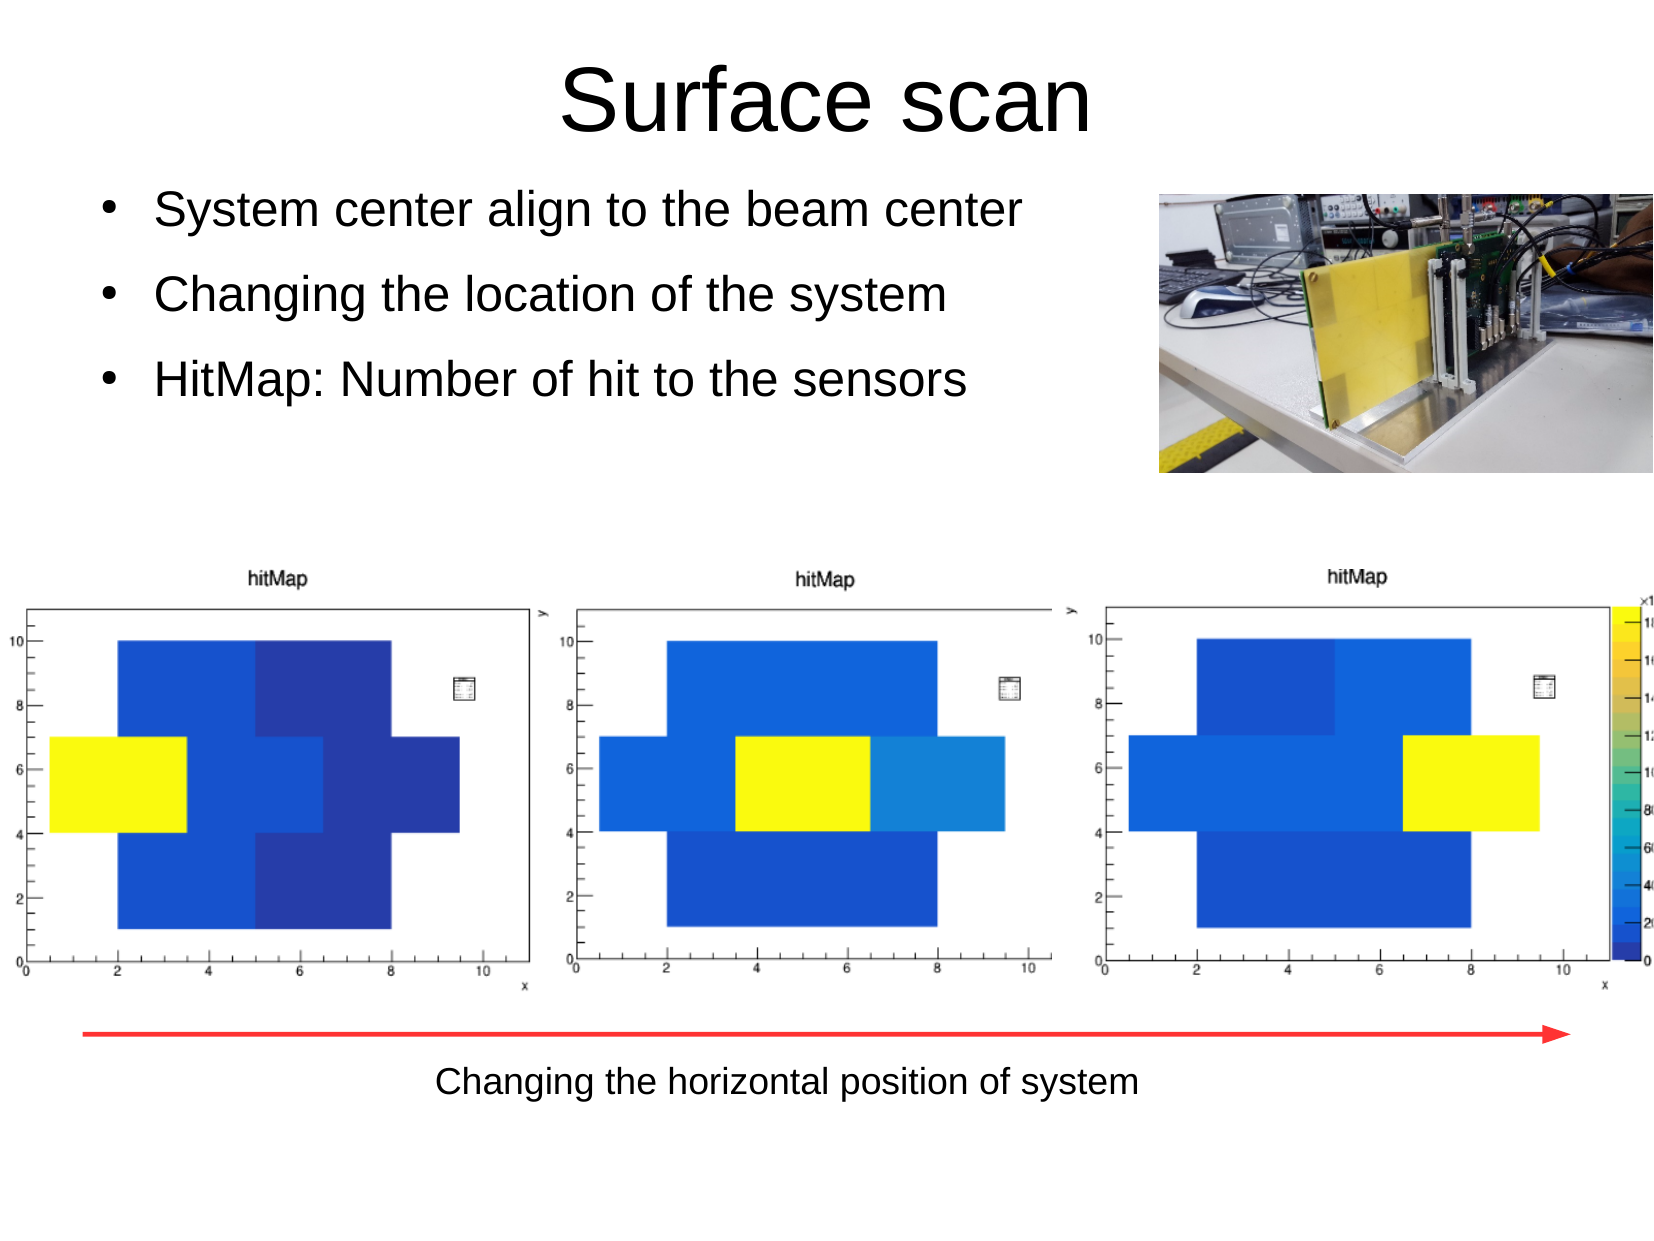

# Surface scan
System center align to the beam center
Changing the location of the system
HitMap: Number of hit to the sensors
Changing the horizontal position of system